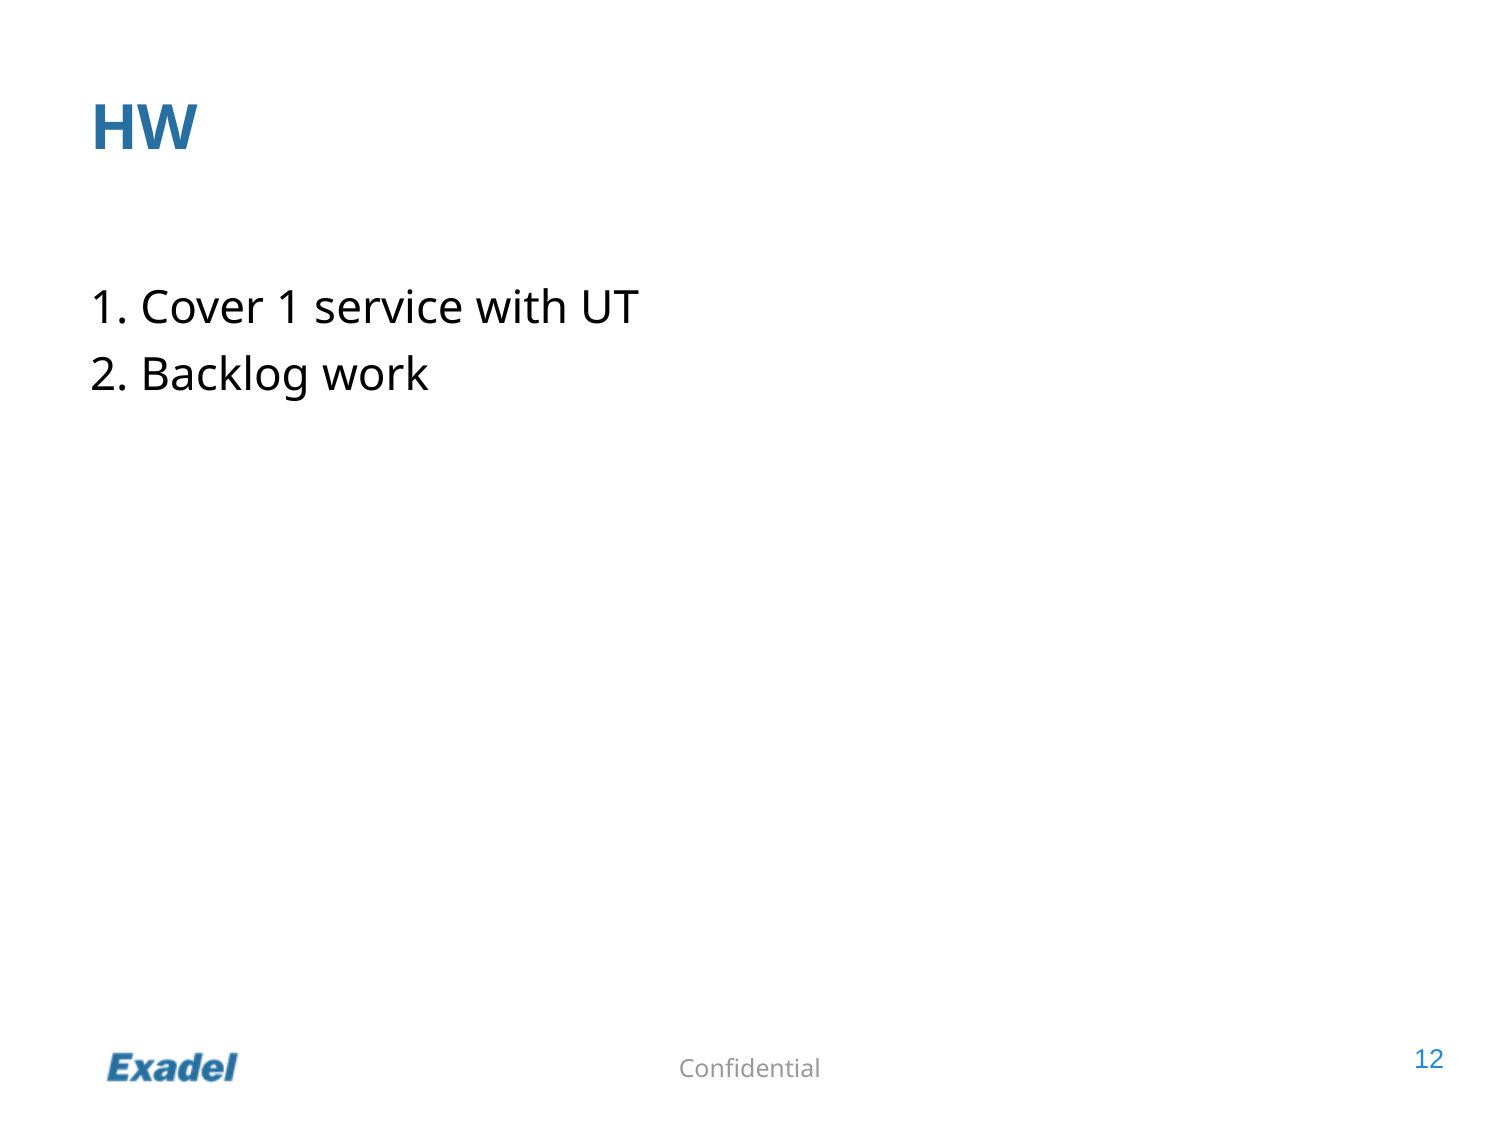

# HW
1. Cover 1 service with UT
2. Backlog work